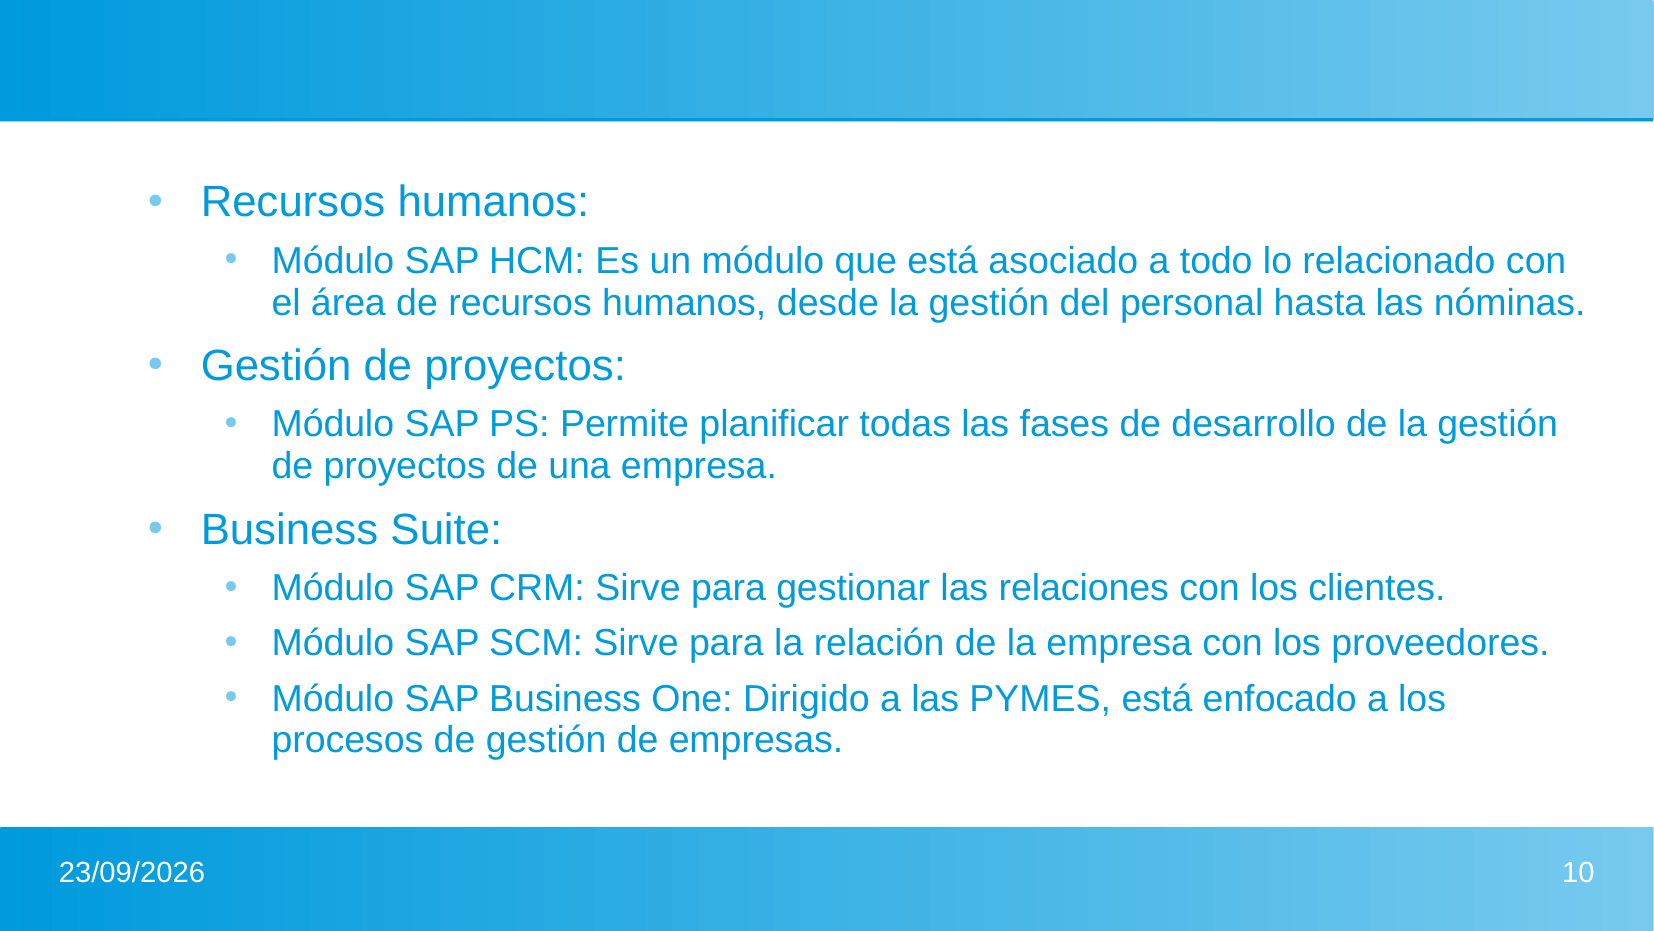

# Recursos humanos:
Módulo SAP HCM: Es un módulo que está asociado a todo lo relacionado con el área de recursos humanos, desde la gestión del personal hasta las nóminas.
Gestión de proyectos:
Módulo SAP PS: Permite planificar todas las fases de desarrollo de la gestión de proyectos de una empresa.
Business Suite:
Módulo SAP CRM: Sirve para gestionar las relaciones con los clientes.
Módulo SAP SCM: Sirve para la relación de la empresa con los proveedores.
Módulo SAP Business One: Dirigido a las PYMES, está enfocado a los procesos de gestión de empresas.
10